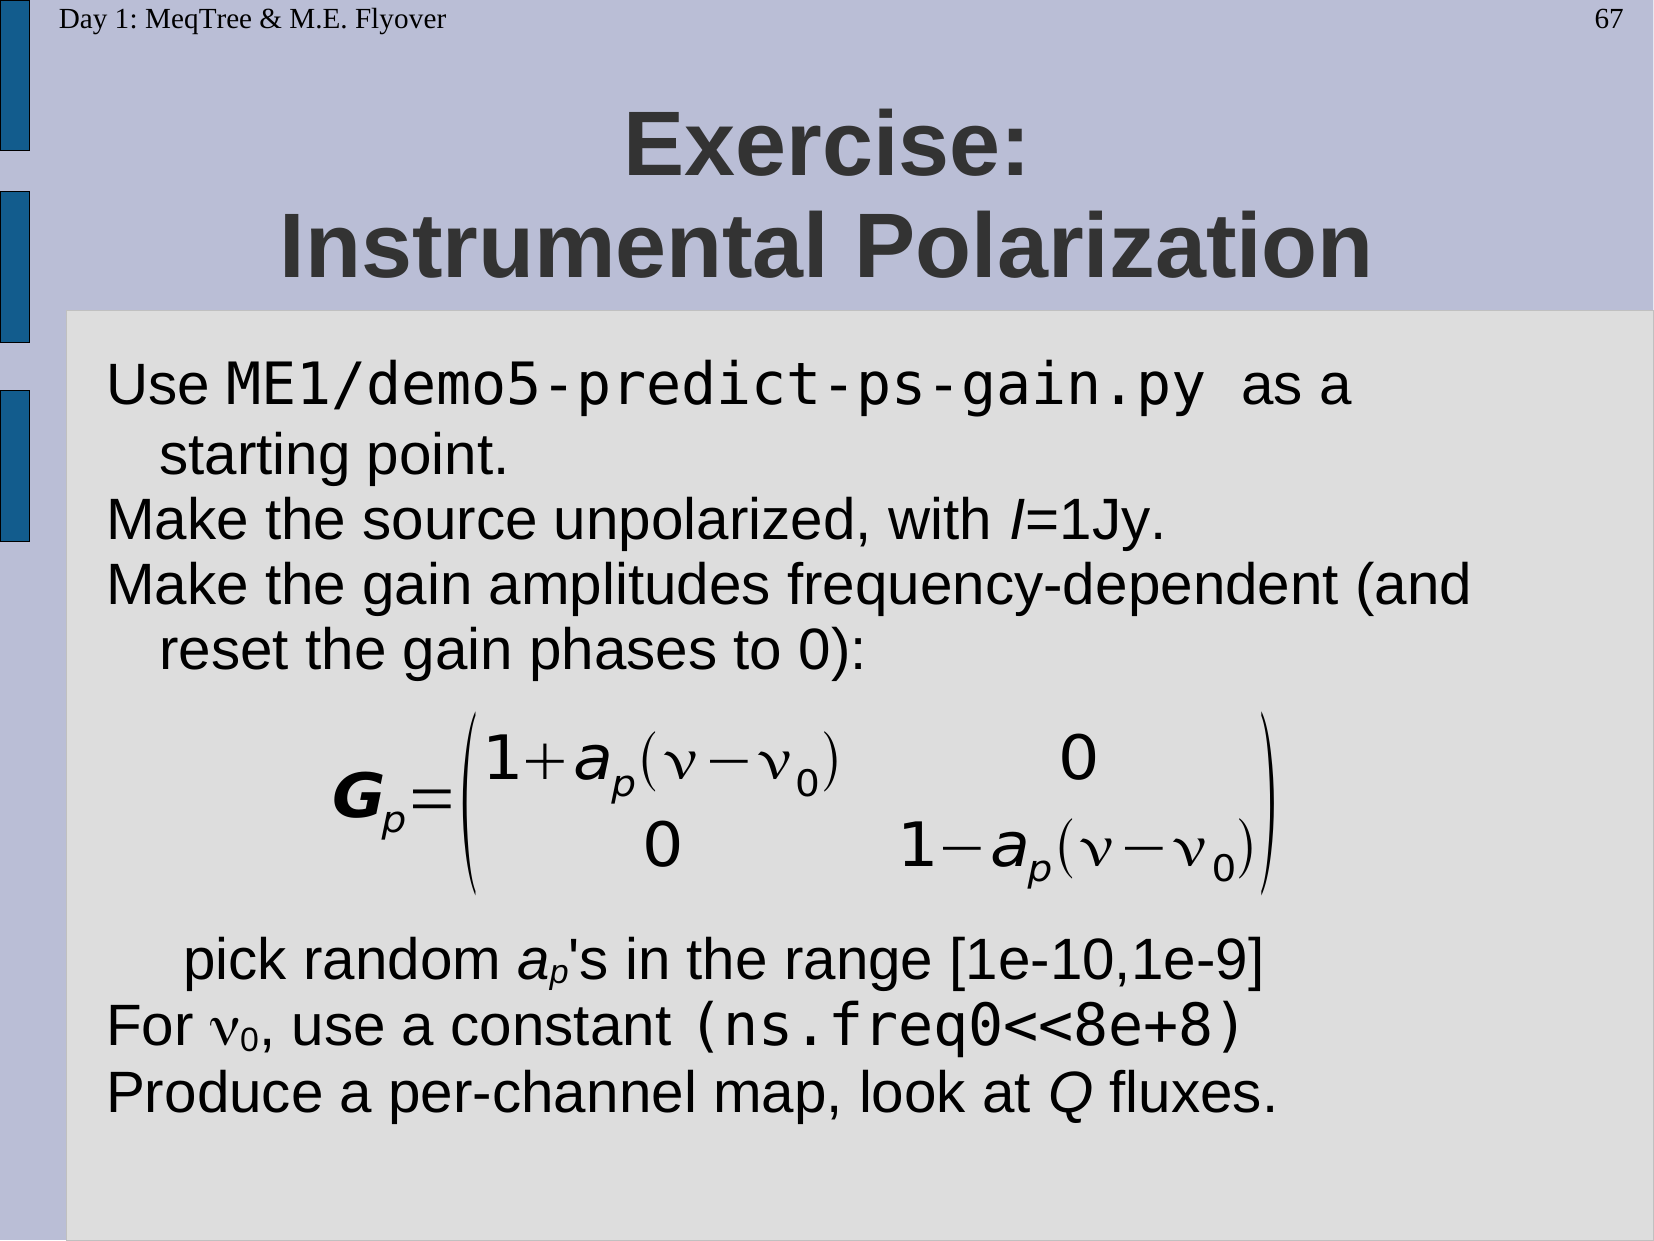

Day 1: MeqTree & M.E. Flyover
67
# Exercise: Instrumental Polarization
Use ME1/demo5-predict-ps-gain.py as a starting point.
Make the source unpolarized, with I=1Jy.
Make the gain amplitudes frequency-dependent (and reset the gain phases to 0):
pick random ap's in the range [1e-10,1e-9]
For 0, use a constant (ns.freq0<<8e+8)
Produce a per-channel map, look at Q fluxes.